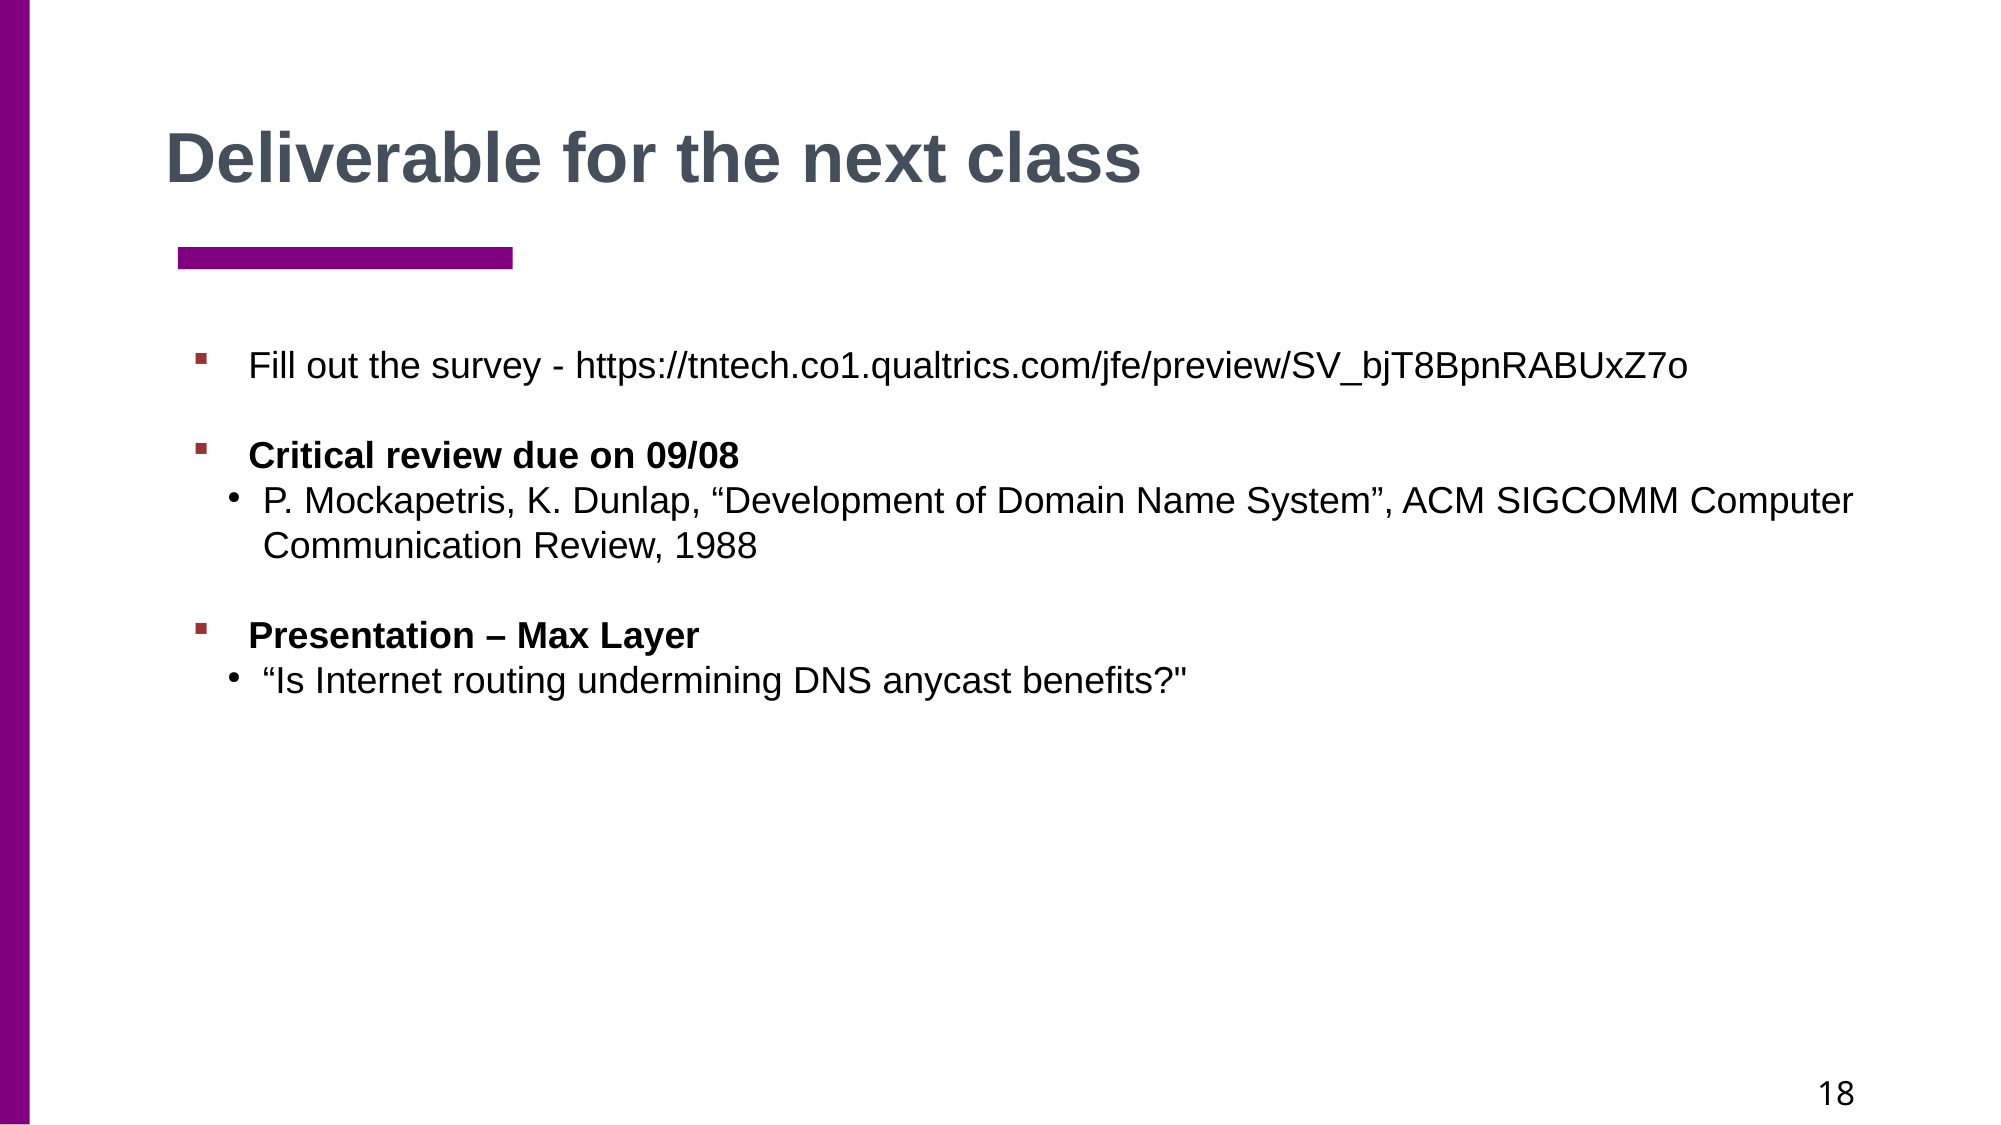

Deliverable for the next class
Fill out the survey - https://tntech.co1.qualtrics.com/jfe/preview/SV_bjT8BpnRABUxZ7o
Critical review due on 09/08
P. Mockapetris, K. Dunlap, “Development of Domain Name System”, ACM SIGCOMM Computer Communication Review, 1988
Presentation – Max Layer
“Is Internet routing undermining DNS anycast benefits?"